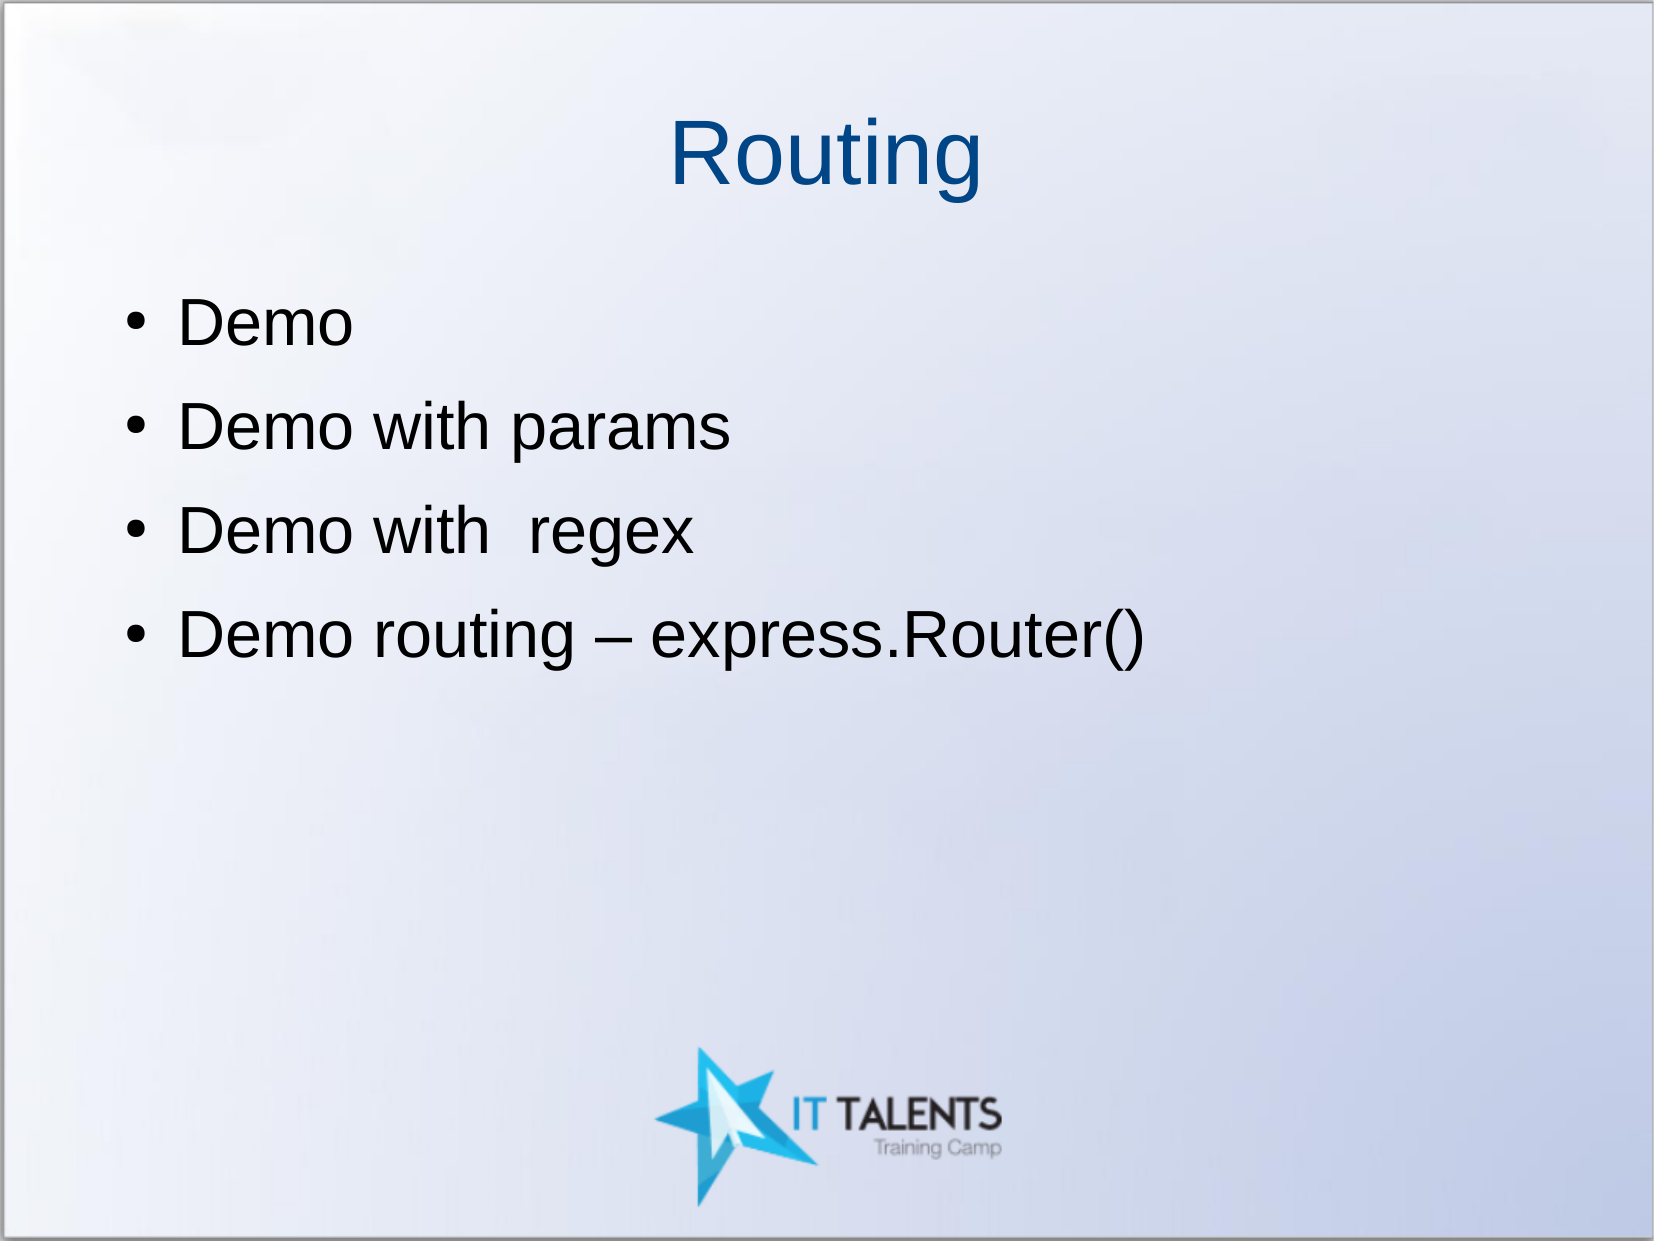

# Routing
Demo
Demo with params
Demo with regex
Demo routing – express.Router()